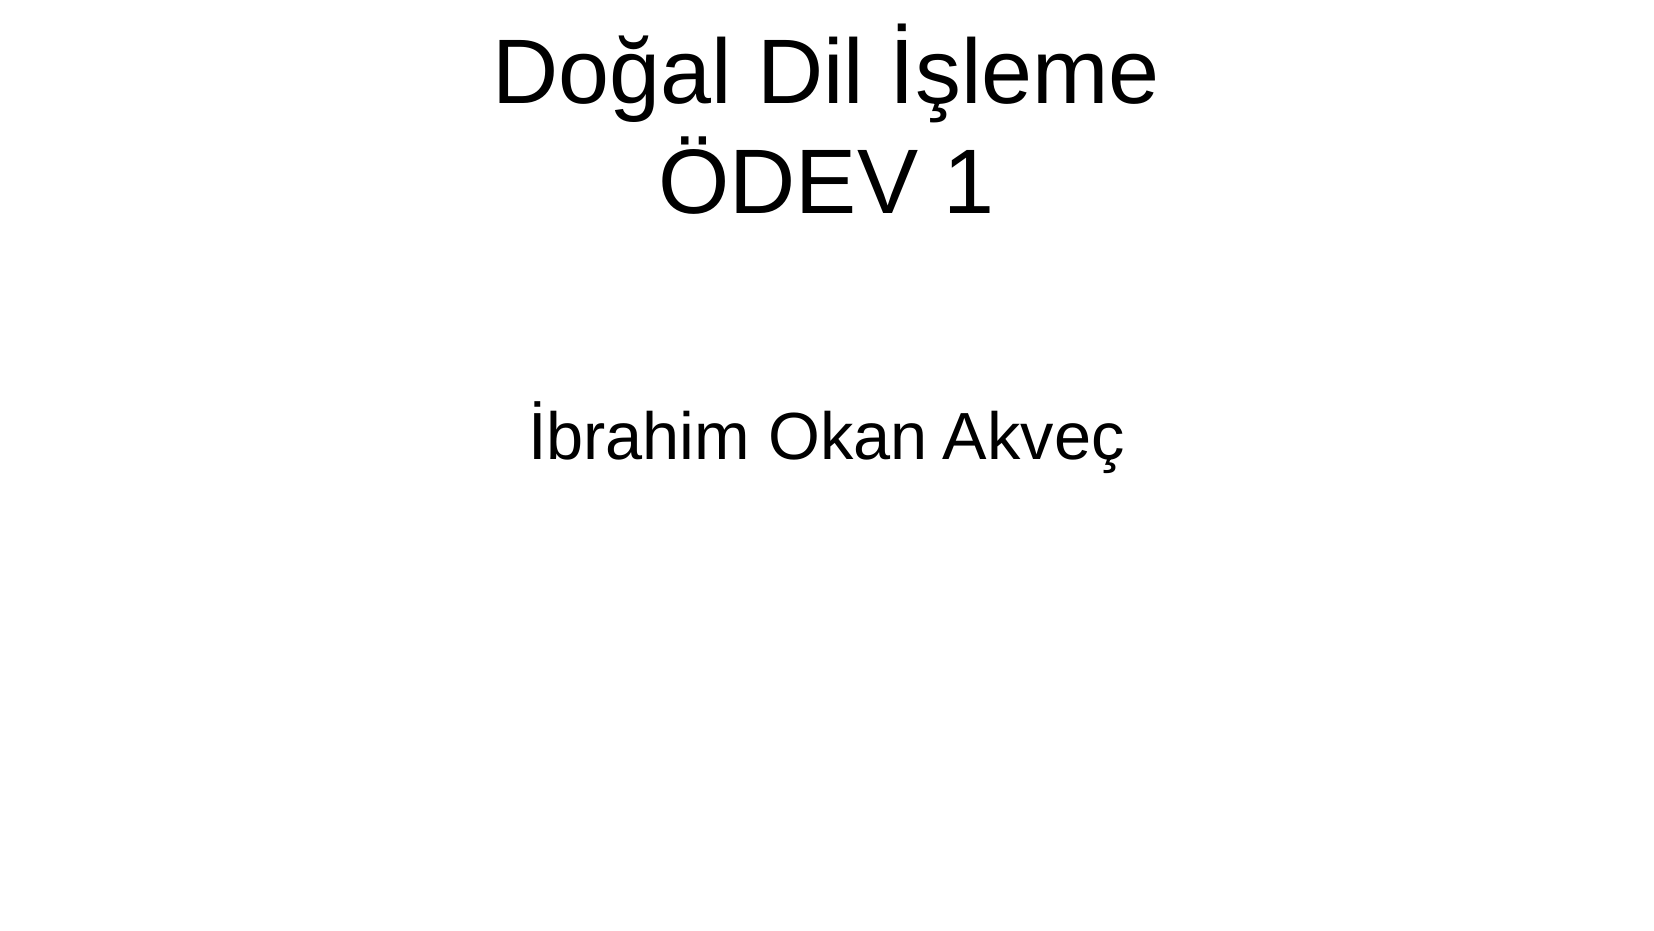

# Doğal Dil İşleme ÖDEV 1
İbrahim Okan Akveç